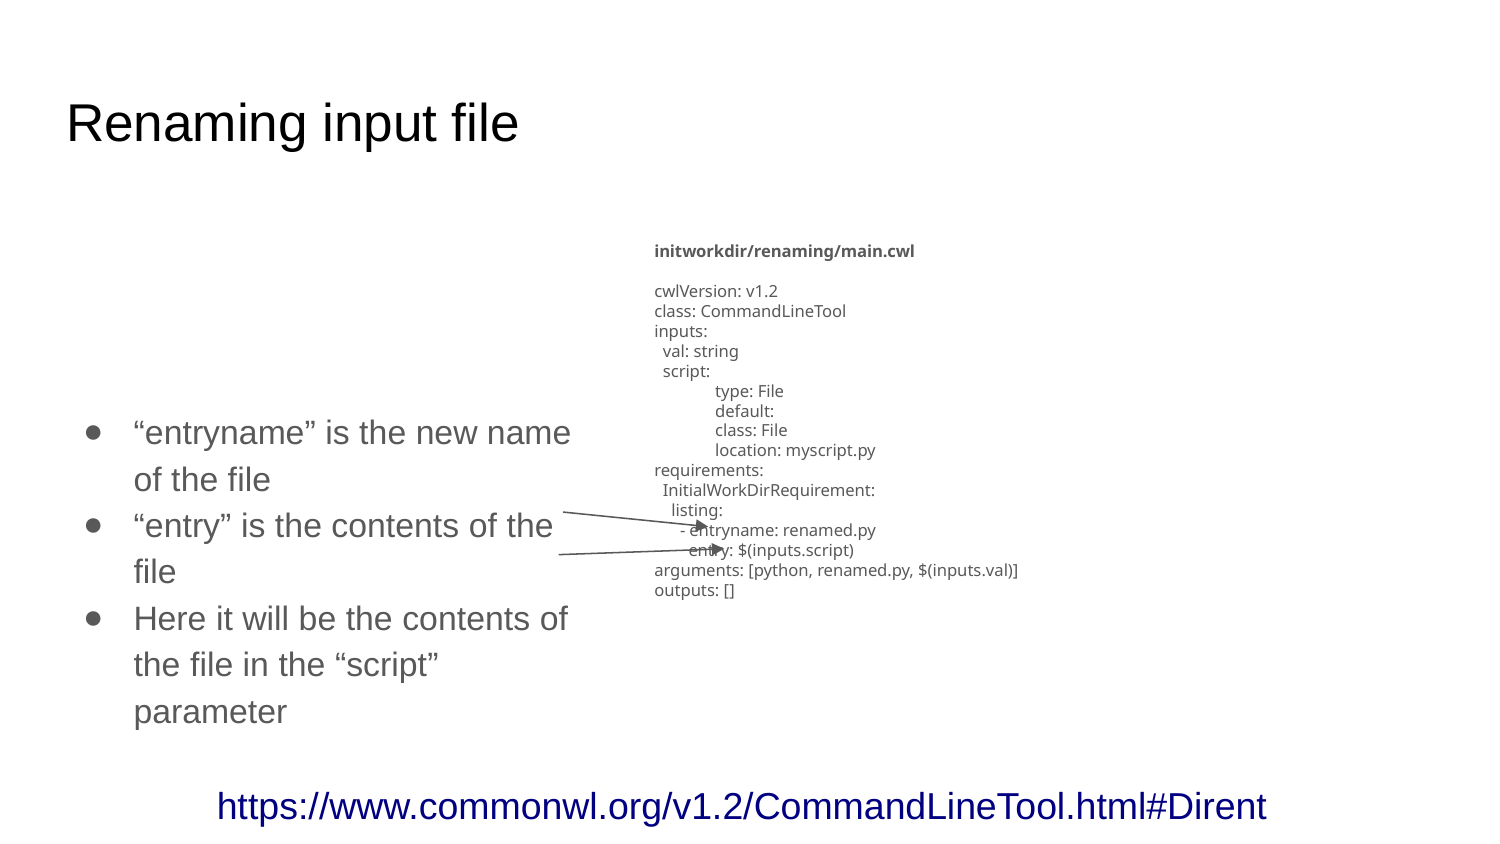

# Renaming input file
“entryname” is the new name of the file
“entry” is the contents of the file
Here it will be the contents of the file in the “script” parameter
initworkdir/renaming/main.cwl
cwlVersion: v1.2
class: CommandLineTool
inputs:
 val: string
 script:
	type: File
	default:
 	class: File
 	location: myscript.py
requirements:
 InitialWorkDirRequirement:
 listing:
 - entryname: renamed.py
 entry: $(inputs.script)
arguments: [python, renamed.py, $(inputs.val)]
outputs: []
https://www.commonwl.org/v1.2/CommandLineTool.html#Dirent